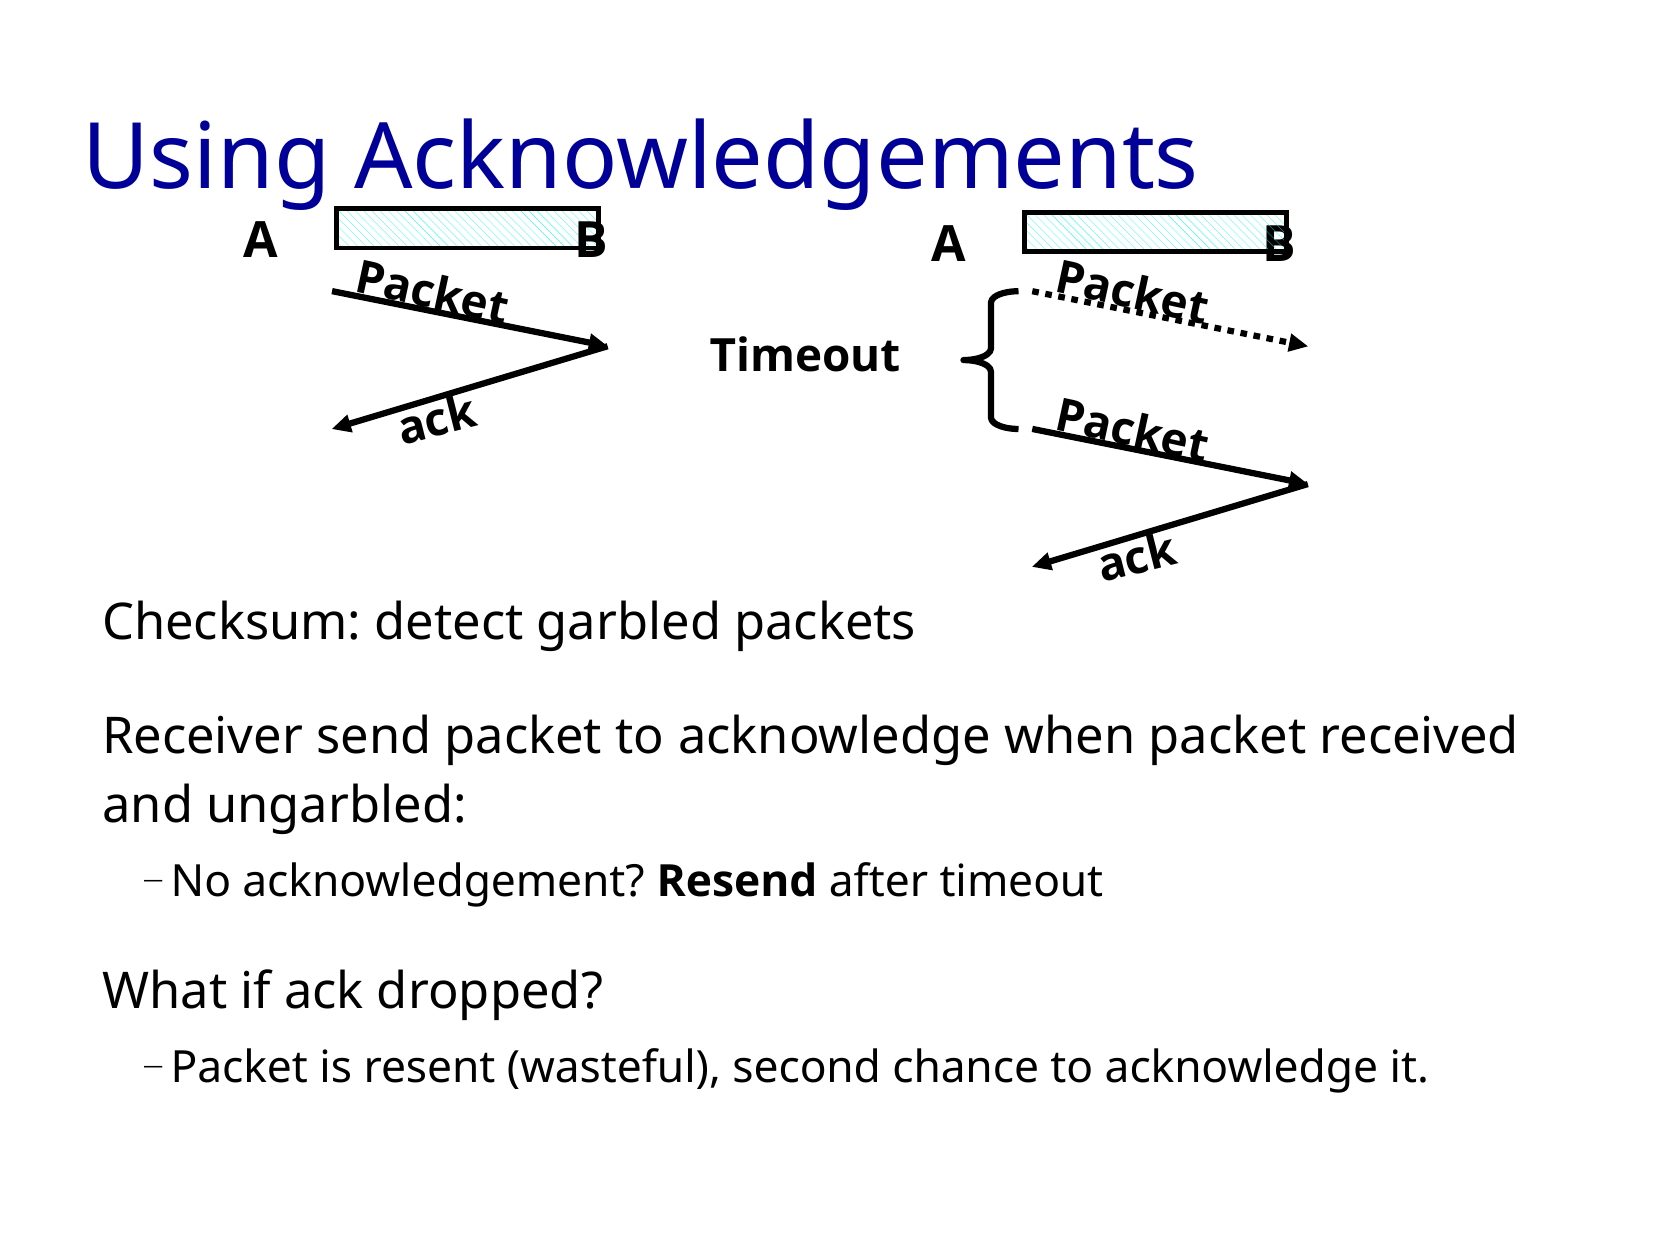

# Using Acknowledgements
A
B
Packet
ack
A
B
Packet
Timeout
Packet
ack
Checksum: detect garbled packets
Receiver send packet to acknowledge when packet received and ungarbled:
No acknowledgement? Resend after timeout
What if ack dropped?
Packet is resent (wasteful), second chance to acknowledge it.